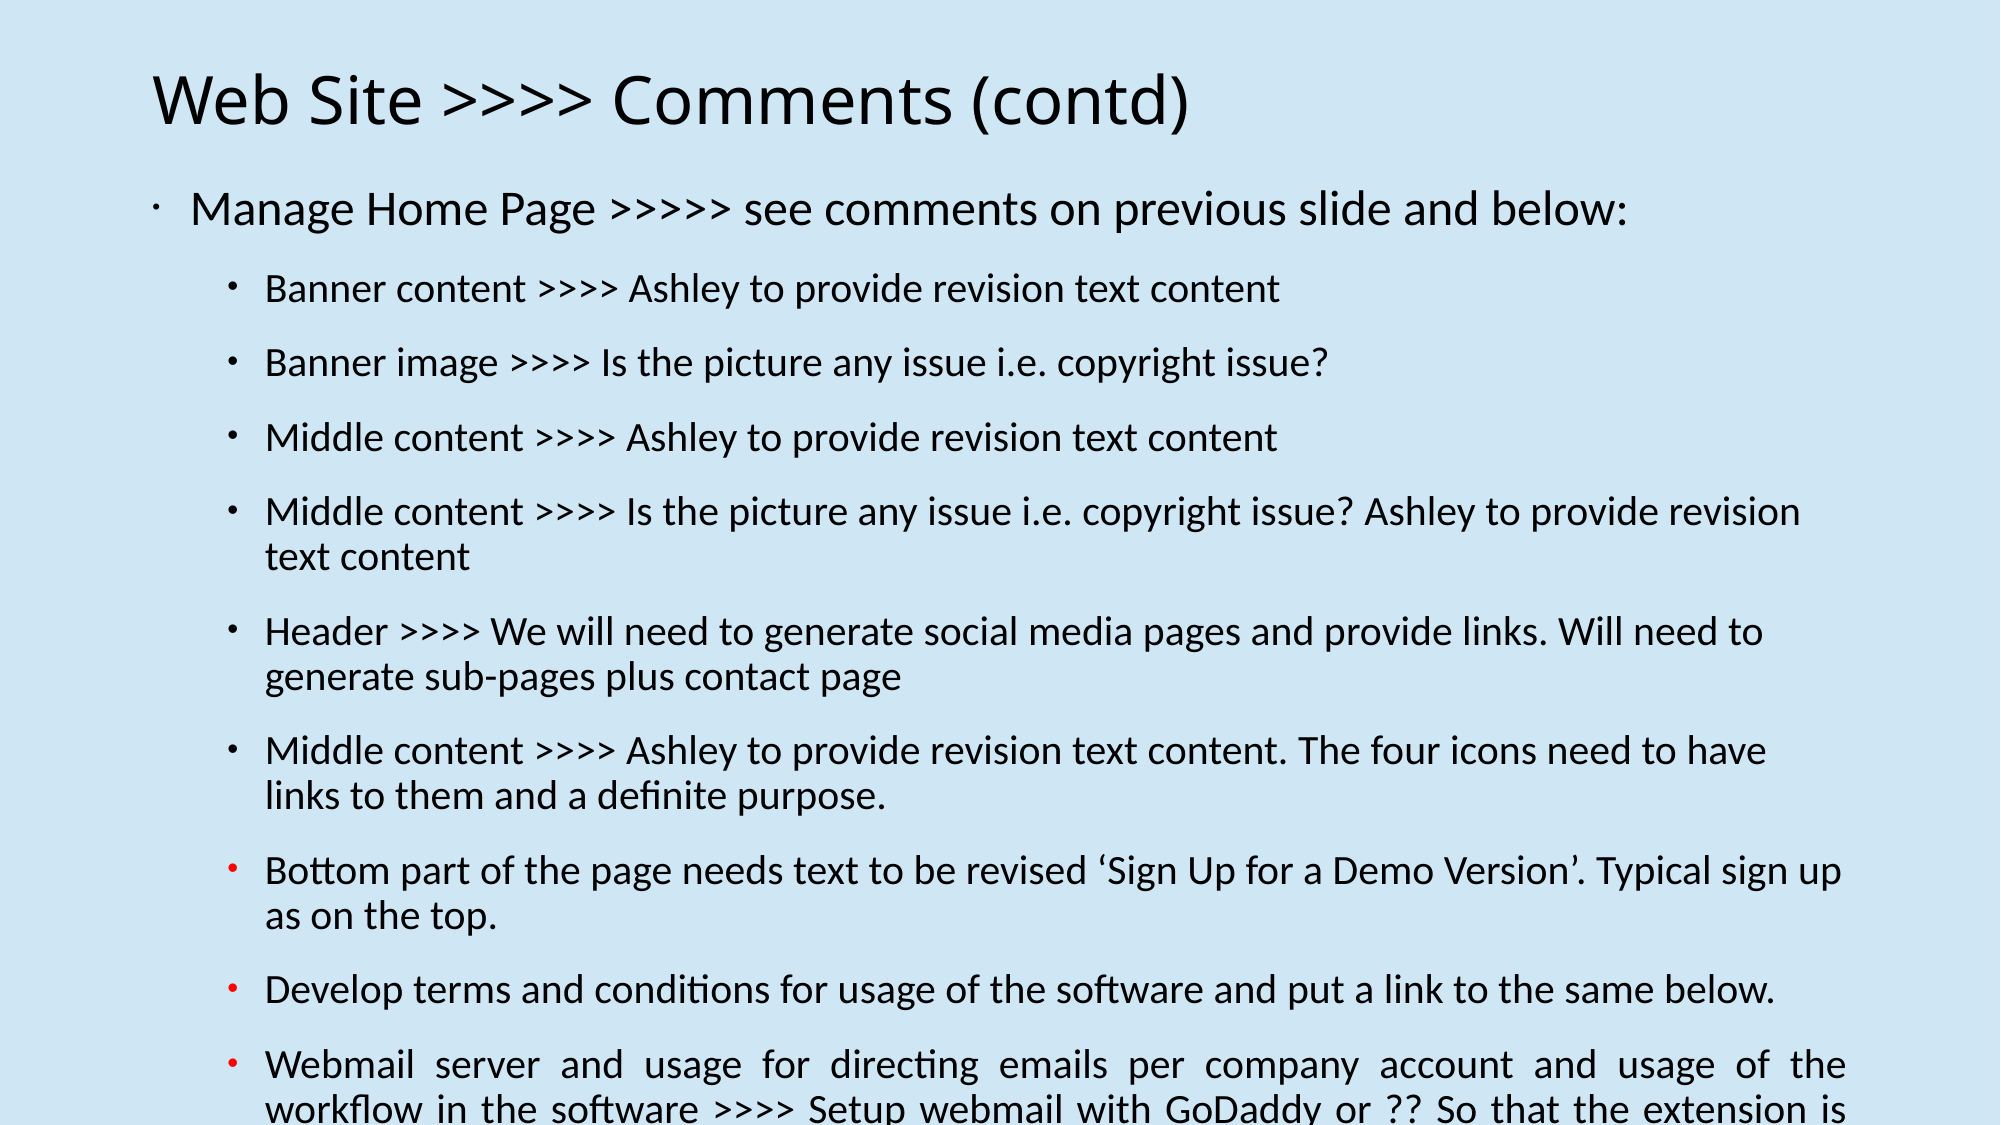

# Web Site >>>> Comments (contd)
Manage Home Page >>>>> see comments on previous slide and below:
Banner content >>>> Ashley to provide revision text content
Banner image >>>> Is the picture any issue i.e. copyright issue?
Middle content >>>> Ashley to provide revision text content
Middle content >>>> Is the picture any issue i.e. copyright issue? Ashley to provide revision text content
Header >>>> We will need to generate social media pages and provide links. Will need to generate sub-pages plus contact page
Middle content >>>> Ashley to provide revision text content. The four icons need to have links to them and a definite purpose.
Bottom part of the page needs text to be revised ‘Sign Up for a Demo Version’. Typical sign up as on the top.
Develop terms and conditions for usage of the software and put a link to the same below.
Webmail server and usage for directing emails per company account and usage of the workflow in the software >>>> Setup webmail with GoDaddy or ?? So that the extension is @rags.com or @ ragssolutions.com
Contact page and linkage to email addresses >>>> Develop as part of the web site Contact Page.
Email addresses and responses >>>>>> Identify what email IDs are required in the webmail setup including that for the SuperAdmin and Ashley
Contact by telephone >>> Covered in previous slide
Cloud usage
Manage the cloud account
Manage NDA agreements where applicable
Manage data security and back-up in case of failures, etc
User / Company authentication